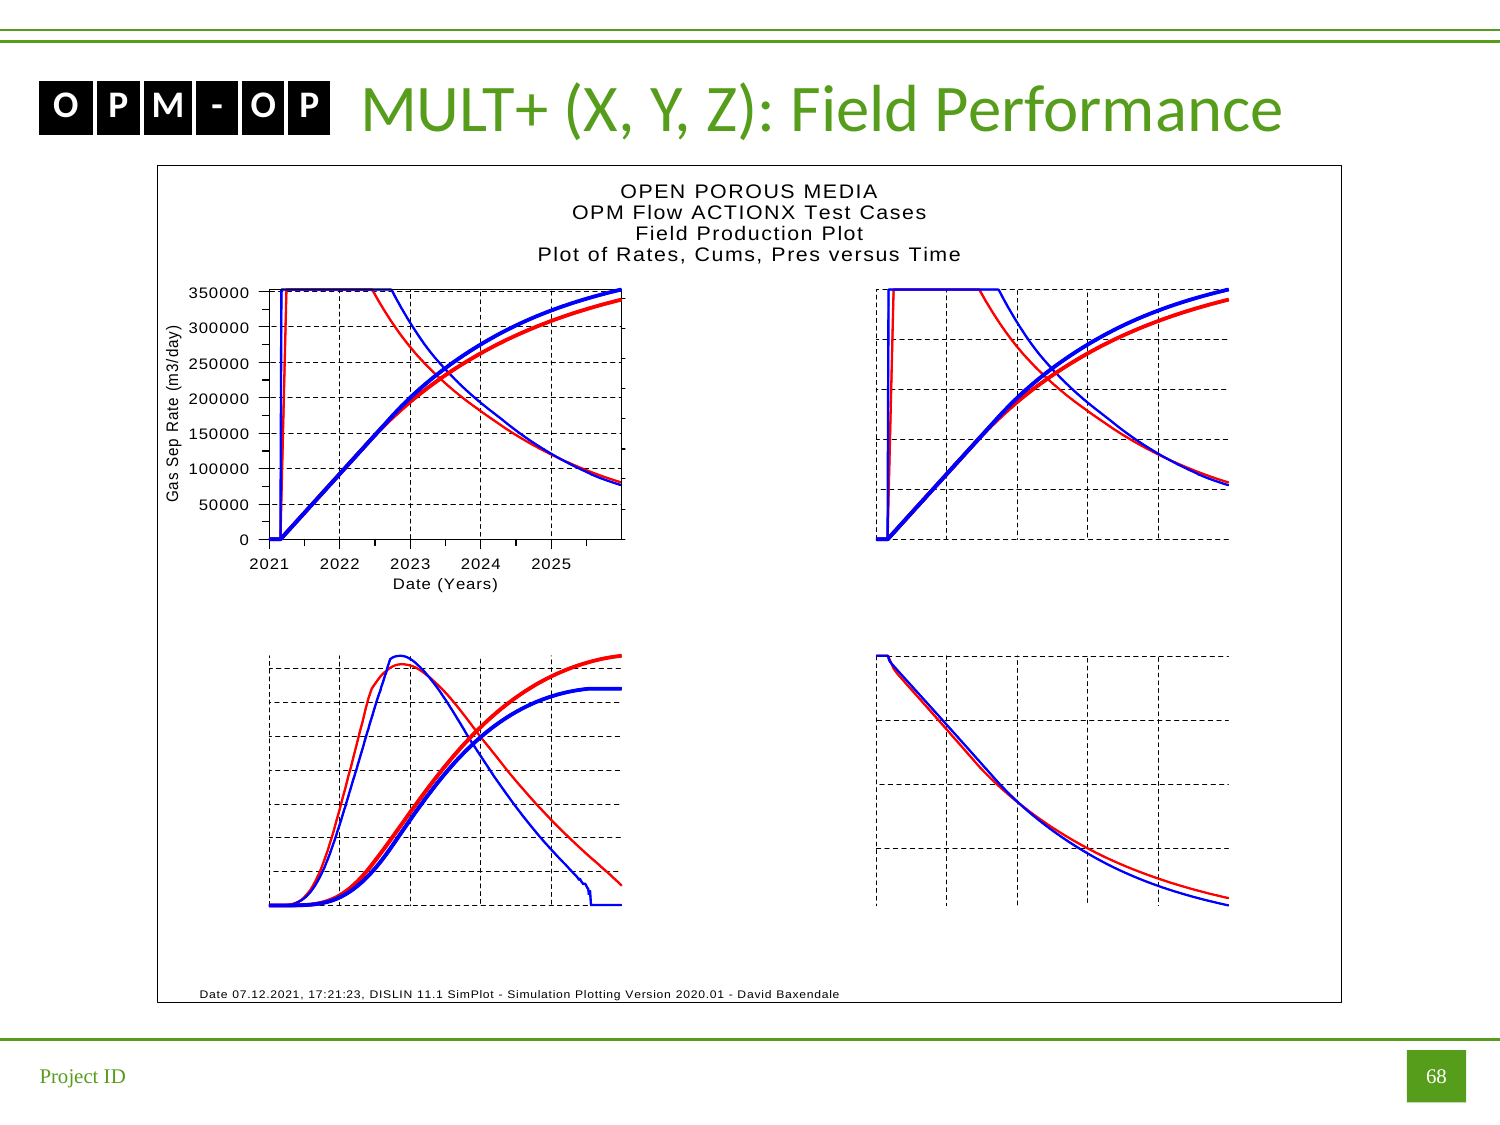

# MULT+ (X, Y, Z): Field Performance
Project ID
68